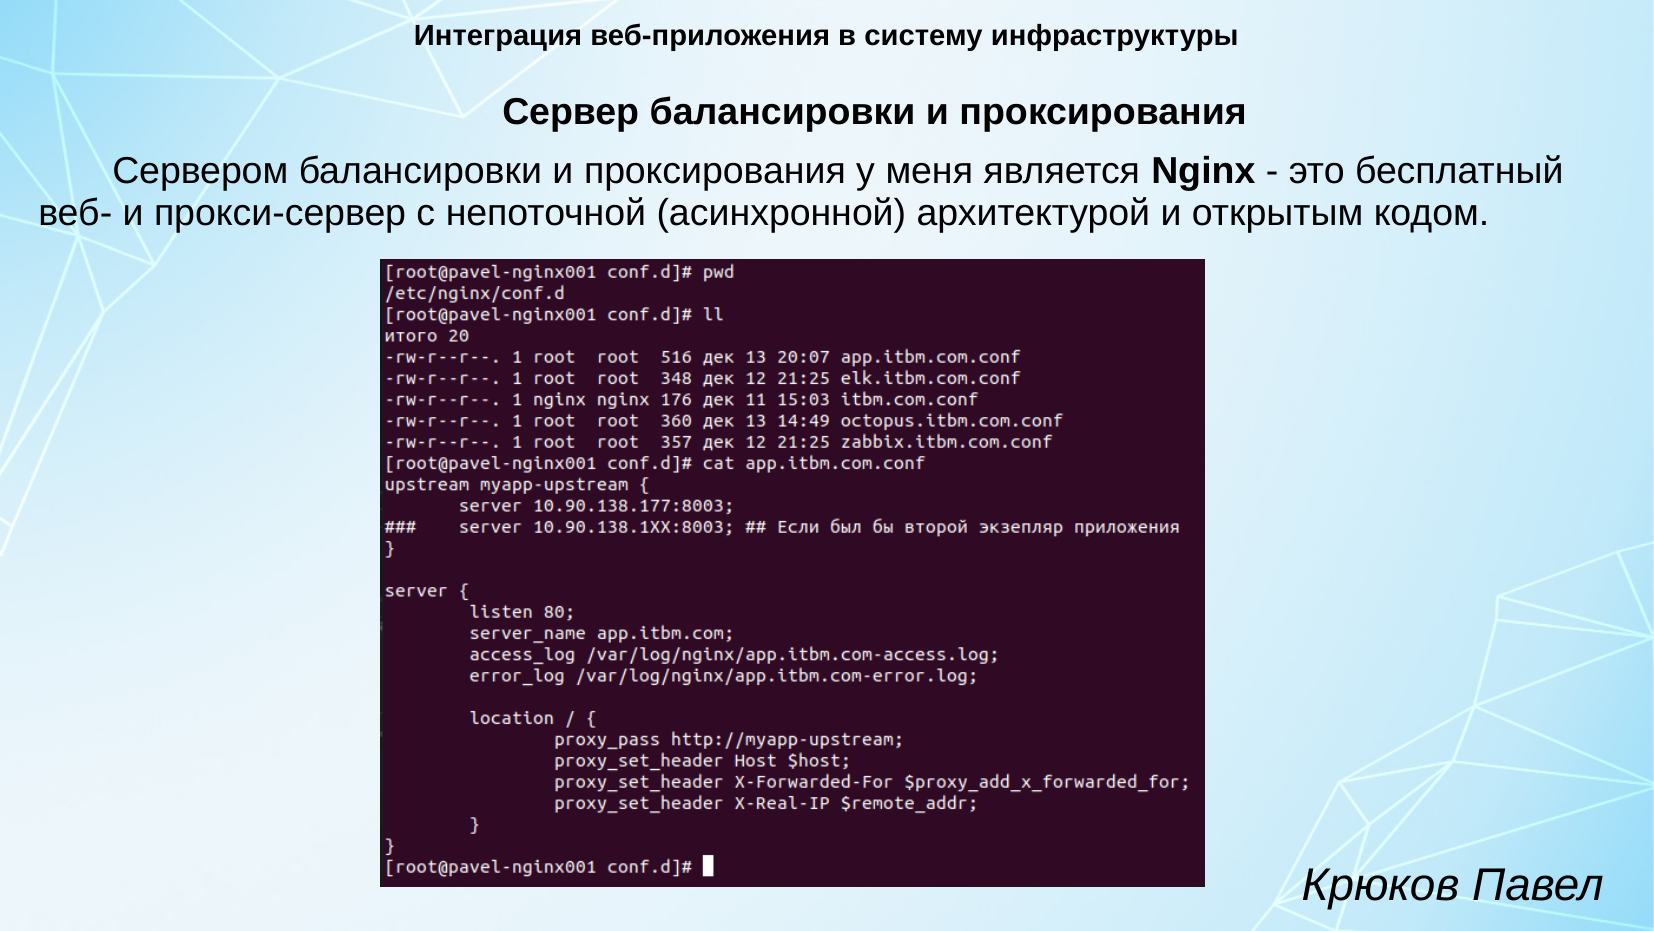

# Интеграция веб-приложения в систему инфраструктуры
Сервер балансировки и проксирования
	Сервером балансировки и проксирования у меня является Nginx - это бесплатный веб- и прокси-сервер с непоточной (асинхронной) архитектурой и открытым кодом.
Крюков Павел